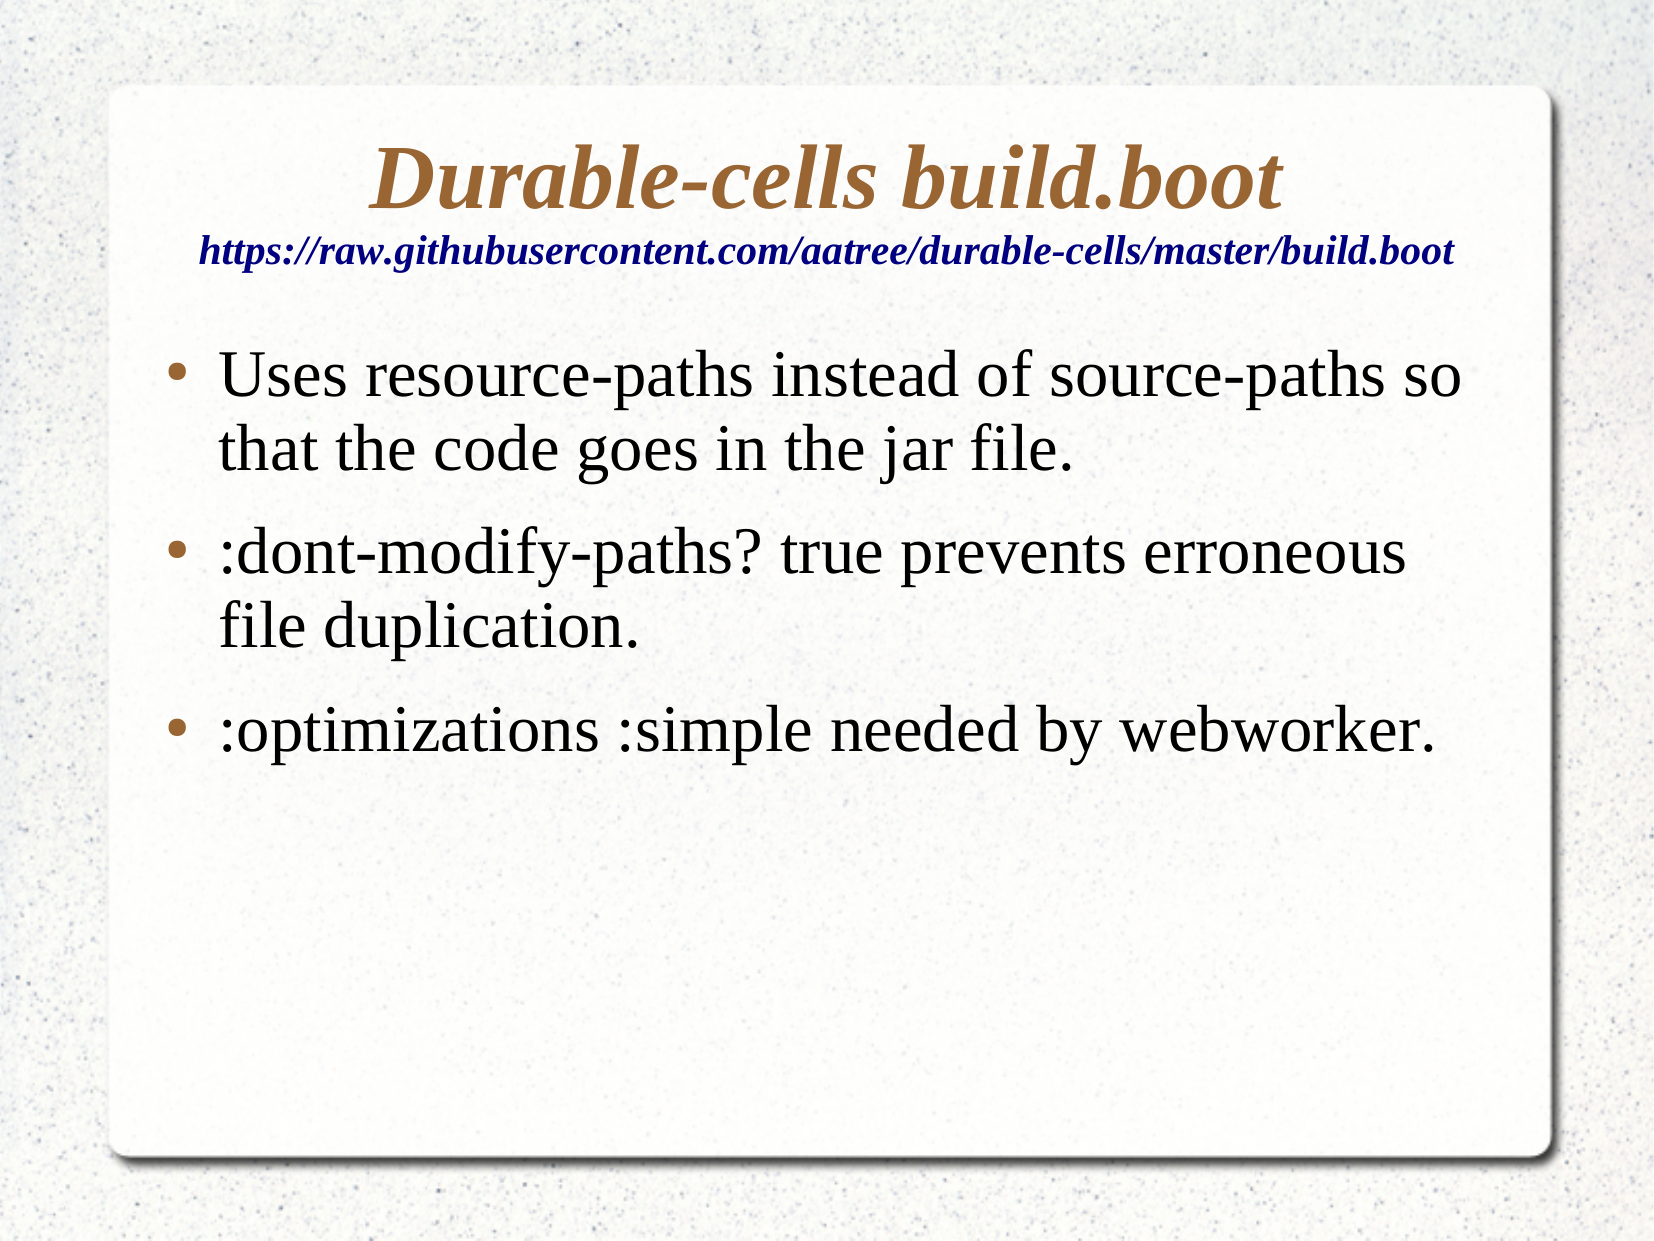

# Durable-cells build.boot https://raw.githubusercontent.com/aatree/durable-cells/master/build.boot
Uses resource-paths instead of source-paths so that the code goes in the jar file.
:dont-modify-paths? true prevents erroneous file duplication.
:optimizations :simple needed by webworker.